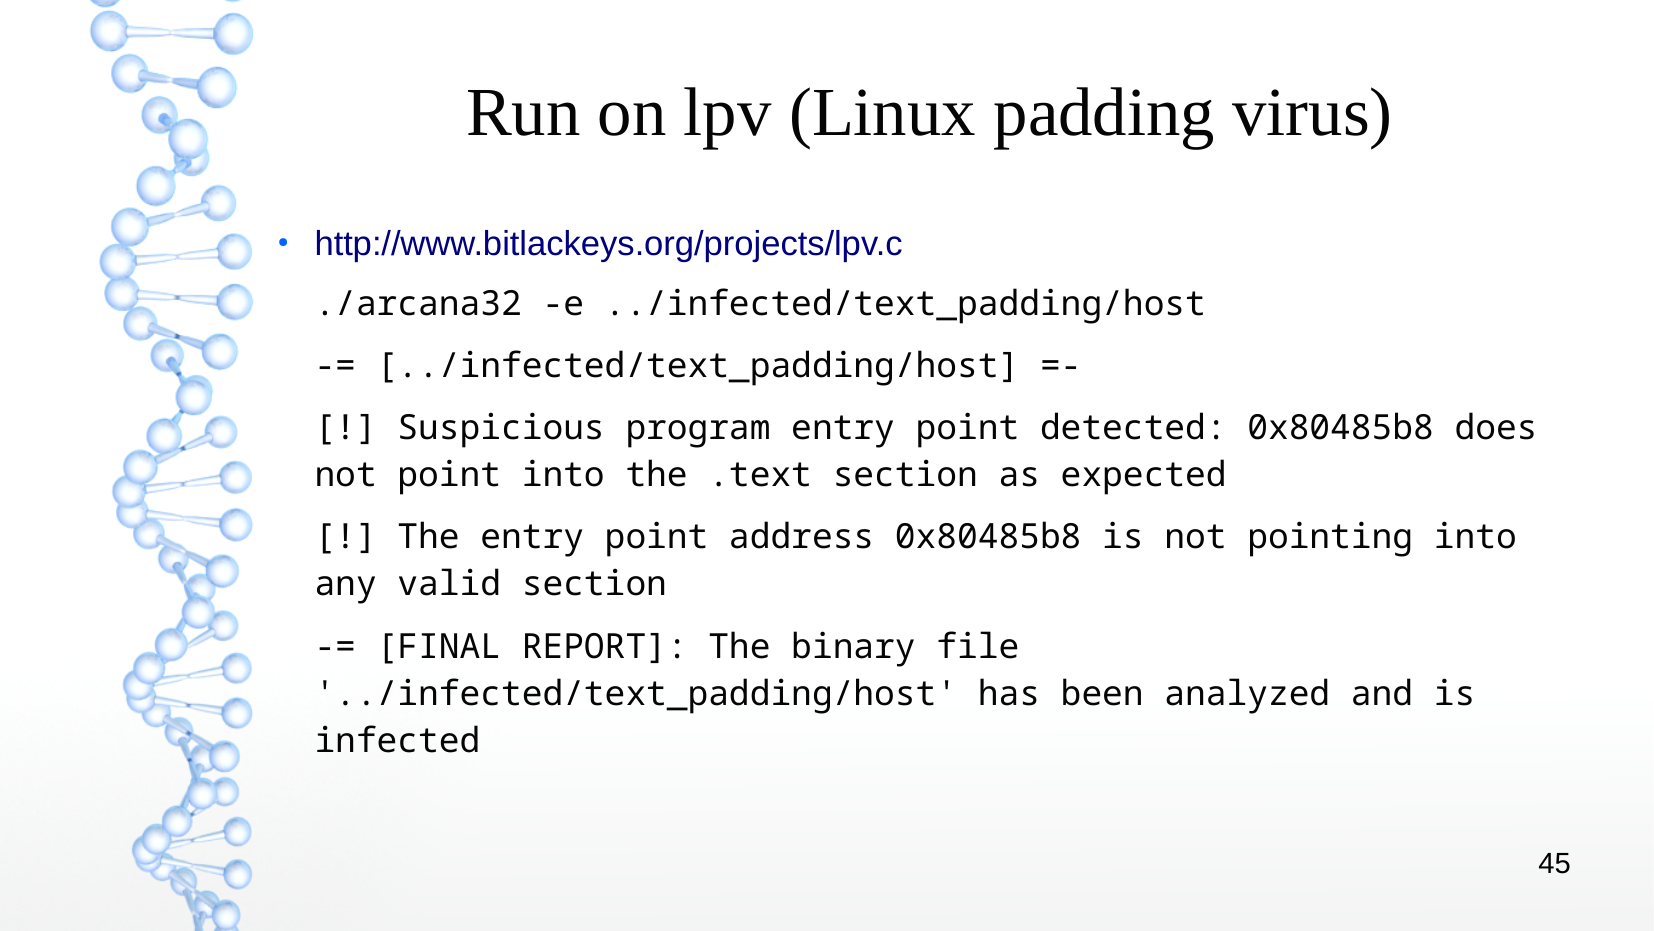

# Run on lpv (Linux padding virus)
http://www.bitlackeys.org/projects/lpv.c
./arcana32 -e ../infected/text_padding/host
-= [../infected/text_padding/host] =-
[!] Suspicious program entry point detected: 0x80485b8 does not point into the .text section as expected
[!] The entry point address 0x80485b8 is not pointing into any valid section
-= [FINAL REPORT]: The binary file '../infected/text_padding/host' has been analyzed and is infected
45